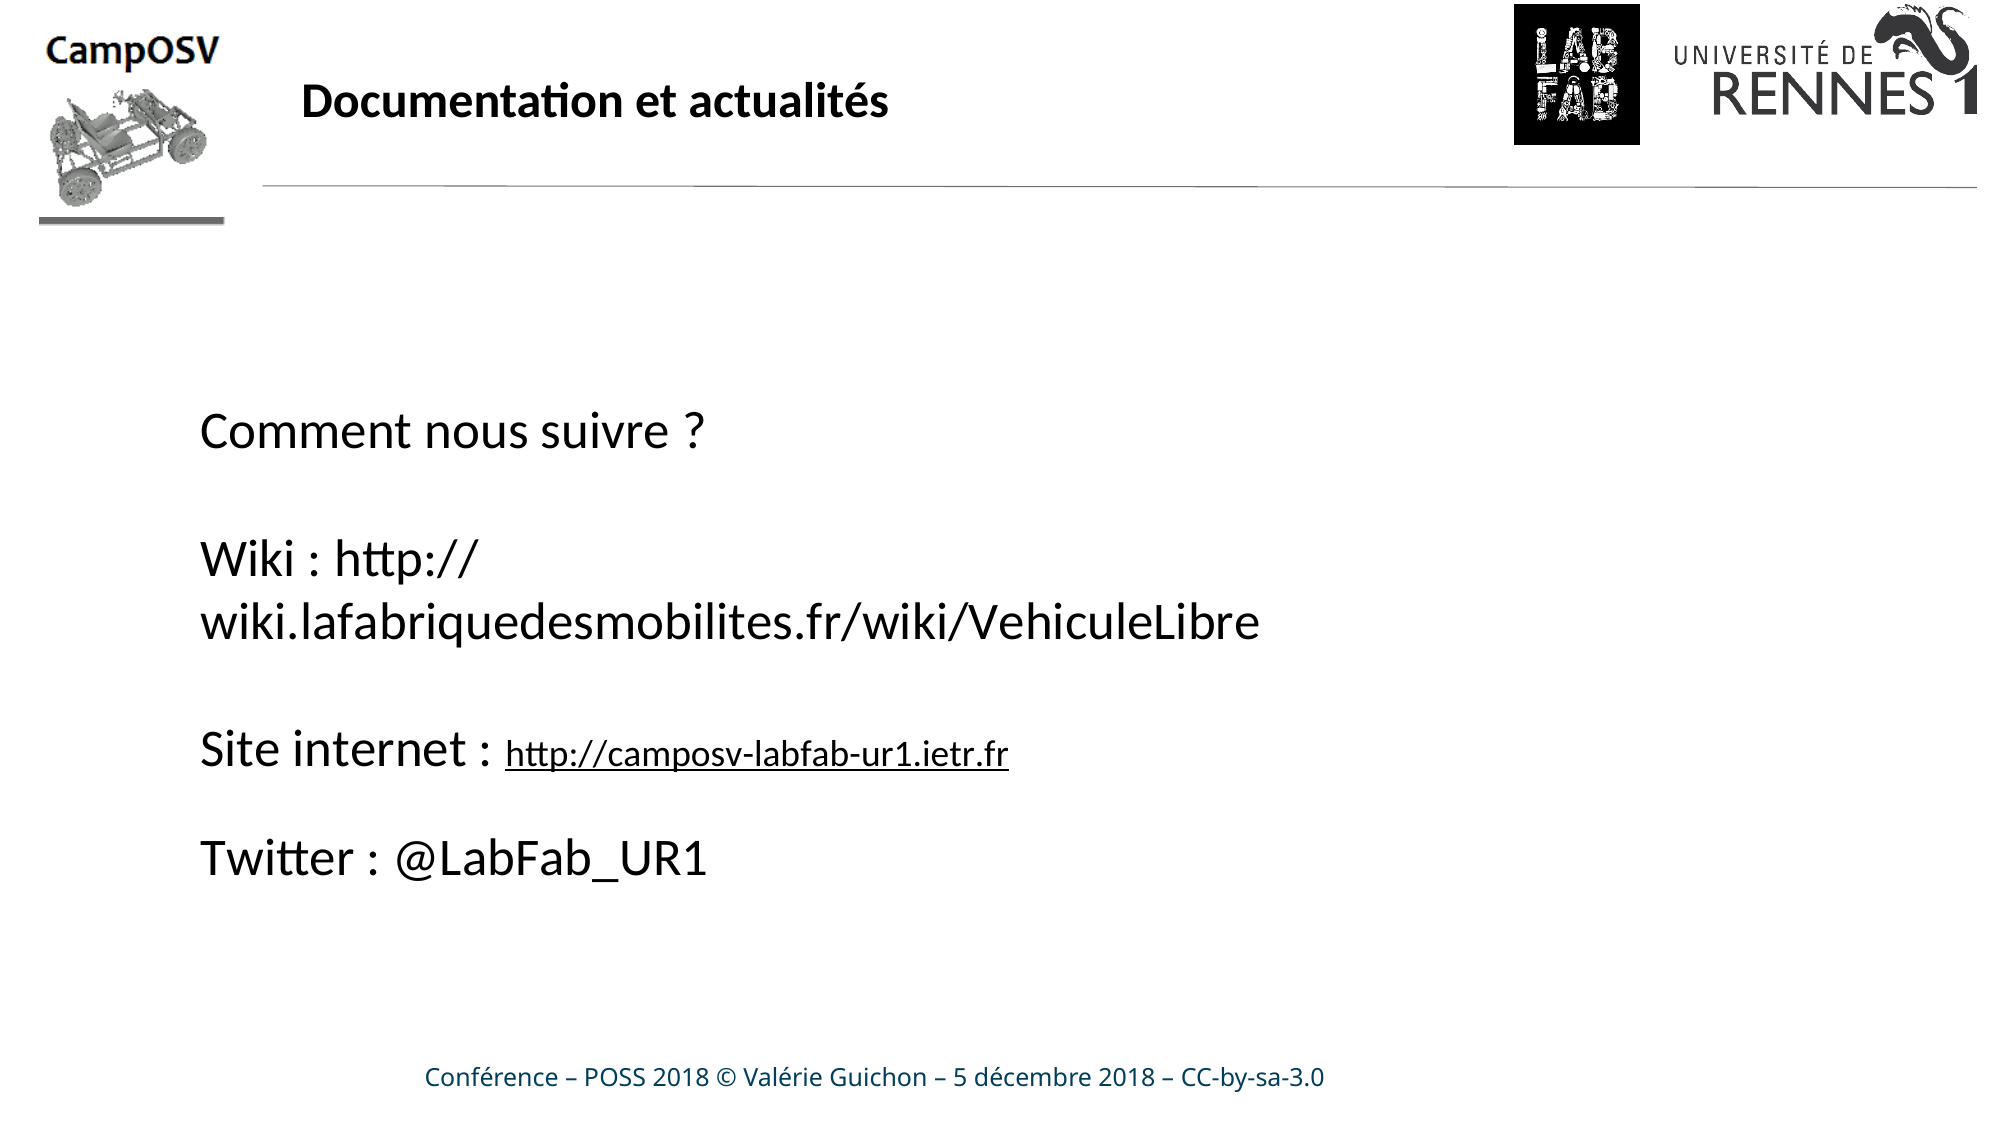

Documentation et actualités
Comment nous suivre ?
Wiki : http://wiki.lafabriquedesmobilites.fr/wiki/VehiculeLibre
Site internet : http://camposv-labfab-ur1.ietr.fr
Twitter : @LabFab_UR1
Conférence – POSS 2018 © Valérie Guichon – 5 décembre 2018 – CC-by-sa-3.0